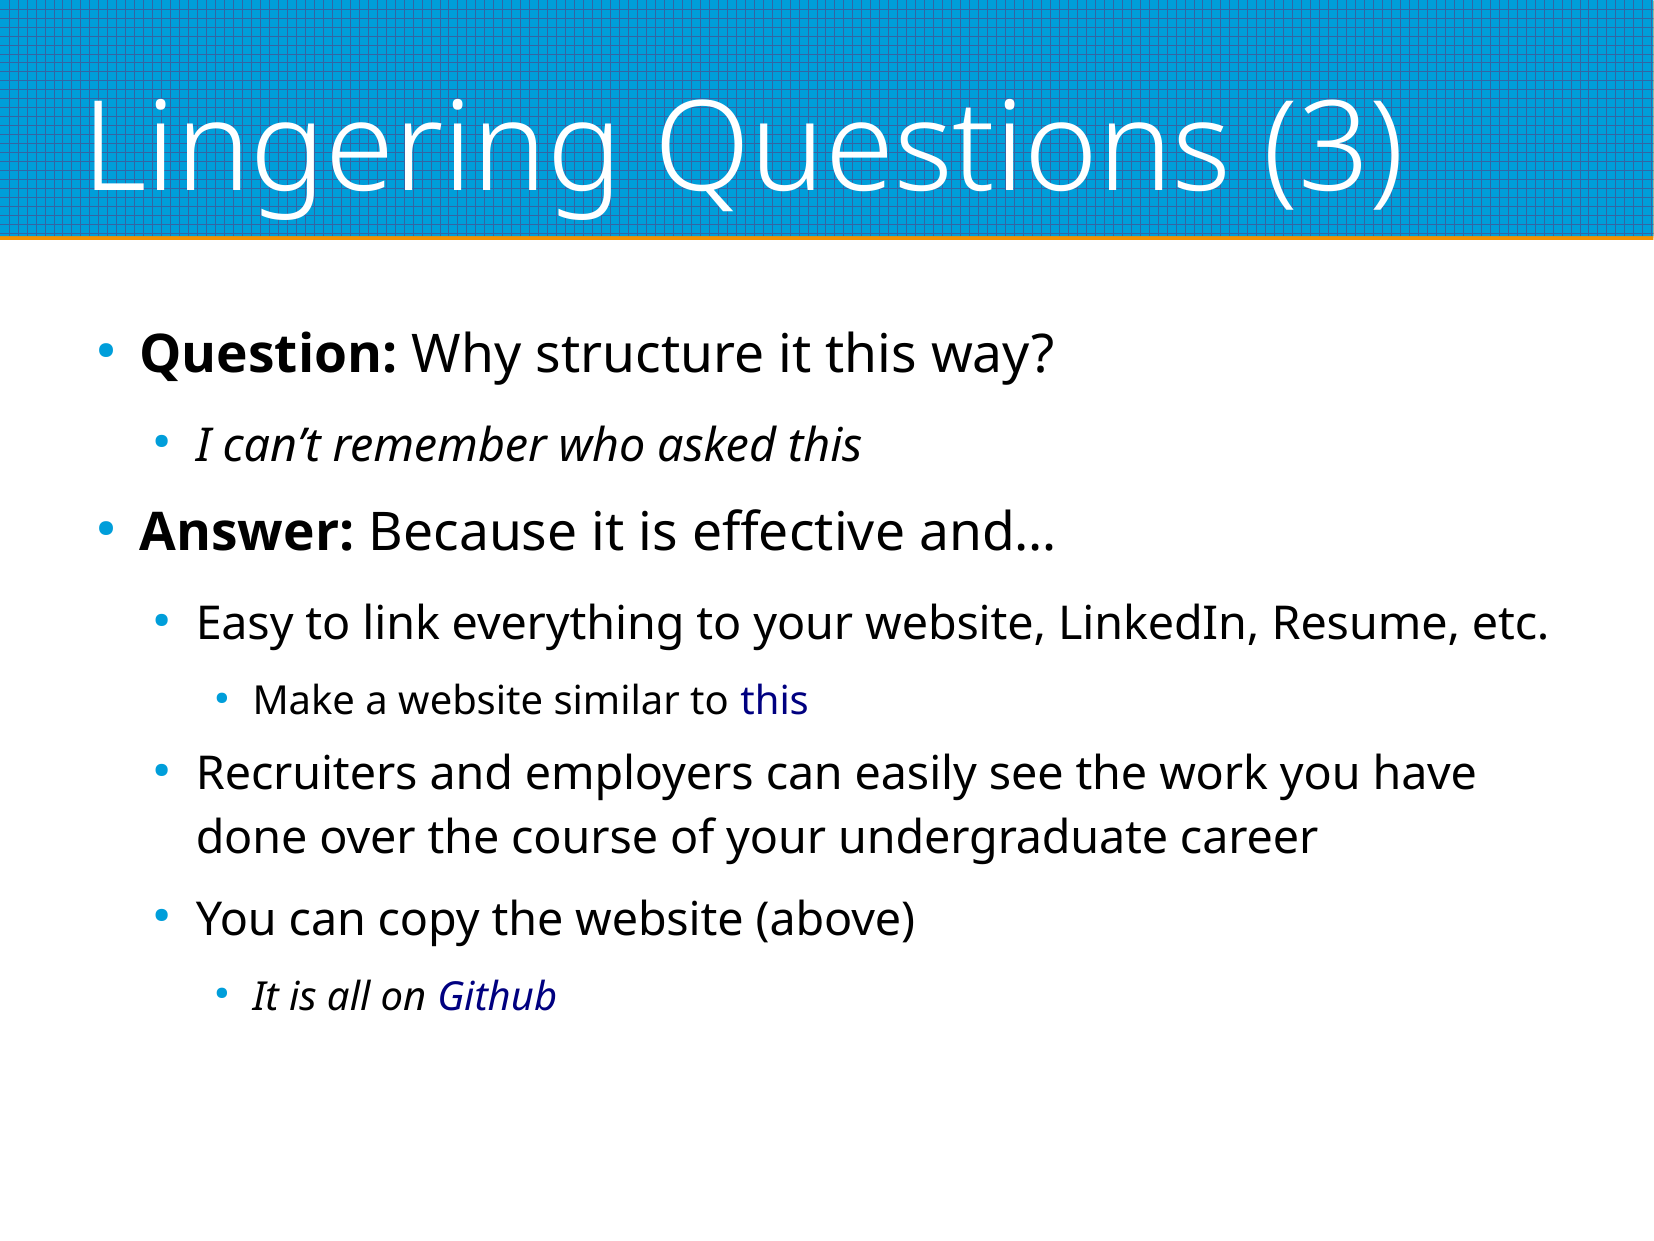

# Lingering Questions (3)
Question: Why structure it this way?
I can’t remember who asked this
Answer: Because it is effective and…
Easy to link everything to your website, LinkedIn, Resume, etc.
Make a website similar to this
Recruiters and employers can easily see the work you have done over the course of your undergraduate career
You can copy the website (above)
It is all on Github